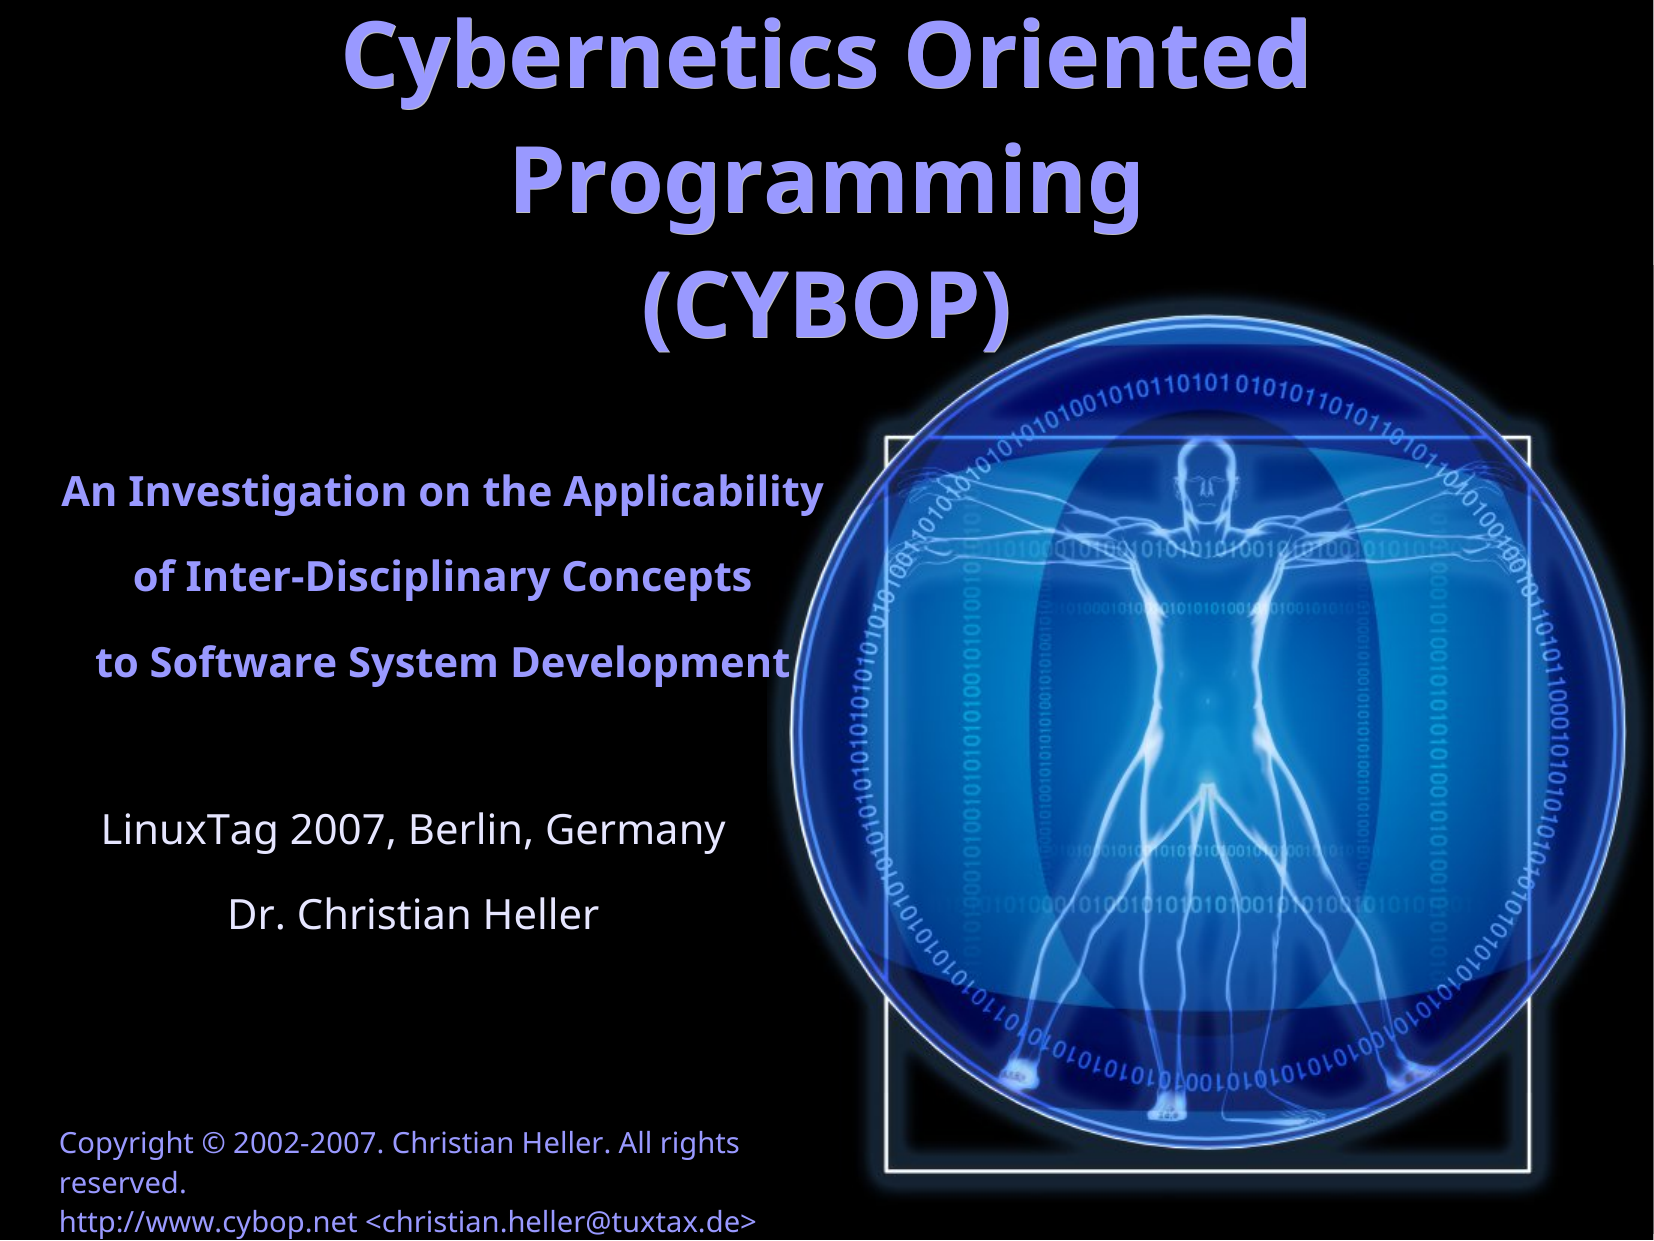

Cybernetics Oriented Programming
(CYBOP)
An Investigation on the Applicability
of Inter-Disciplinary Concepts
to Software System Development
LinuxTag 2007, Berlin, Germany
Dr. Christian Heller
Copyright © 2002-2007. Christian Heller. All rights reserved.
http://www.cybop.net <christian.heller@tuxtax.de>